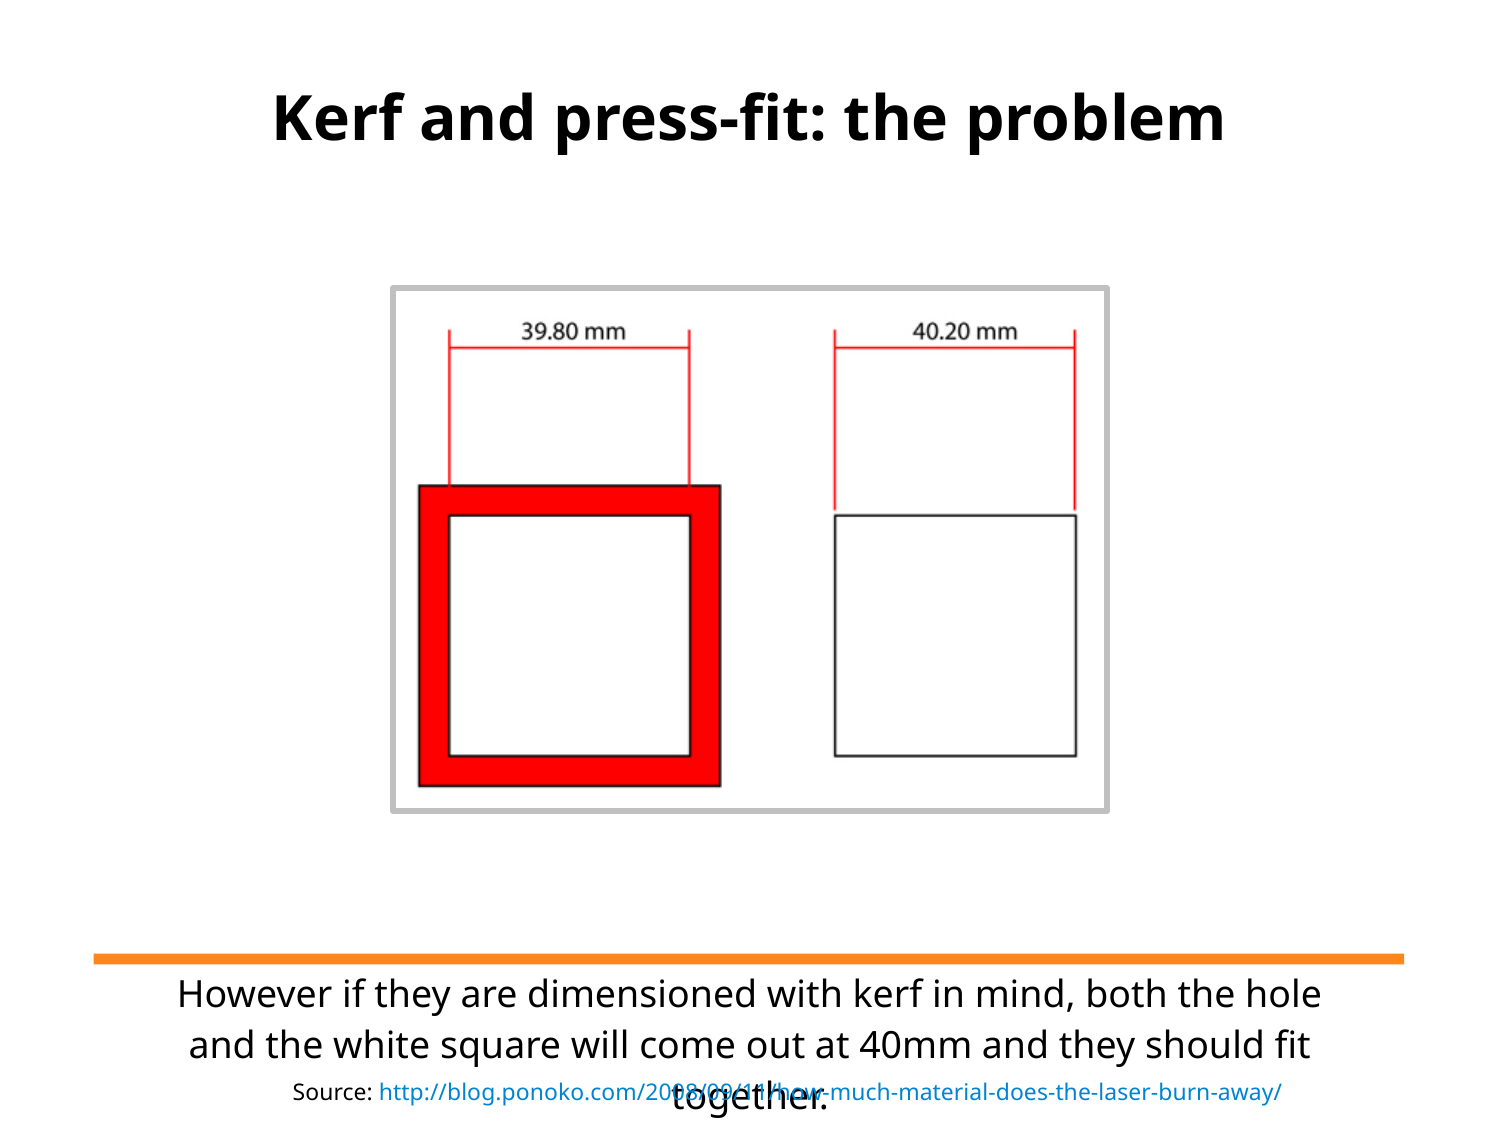

# Kerf and press-fit: the problem
However if they are dimensioned with kerf in mind, both the hole and the white square will come out at 40mm and they should fit together.
Source: http://blog.ponoko.com/2008/09/11/how-much-material-does-the-laser-burn-away/